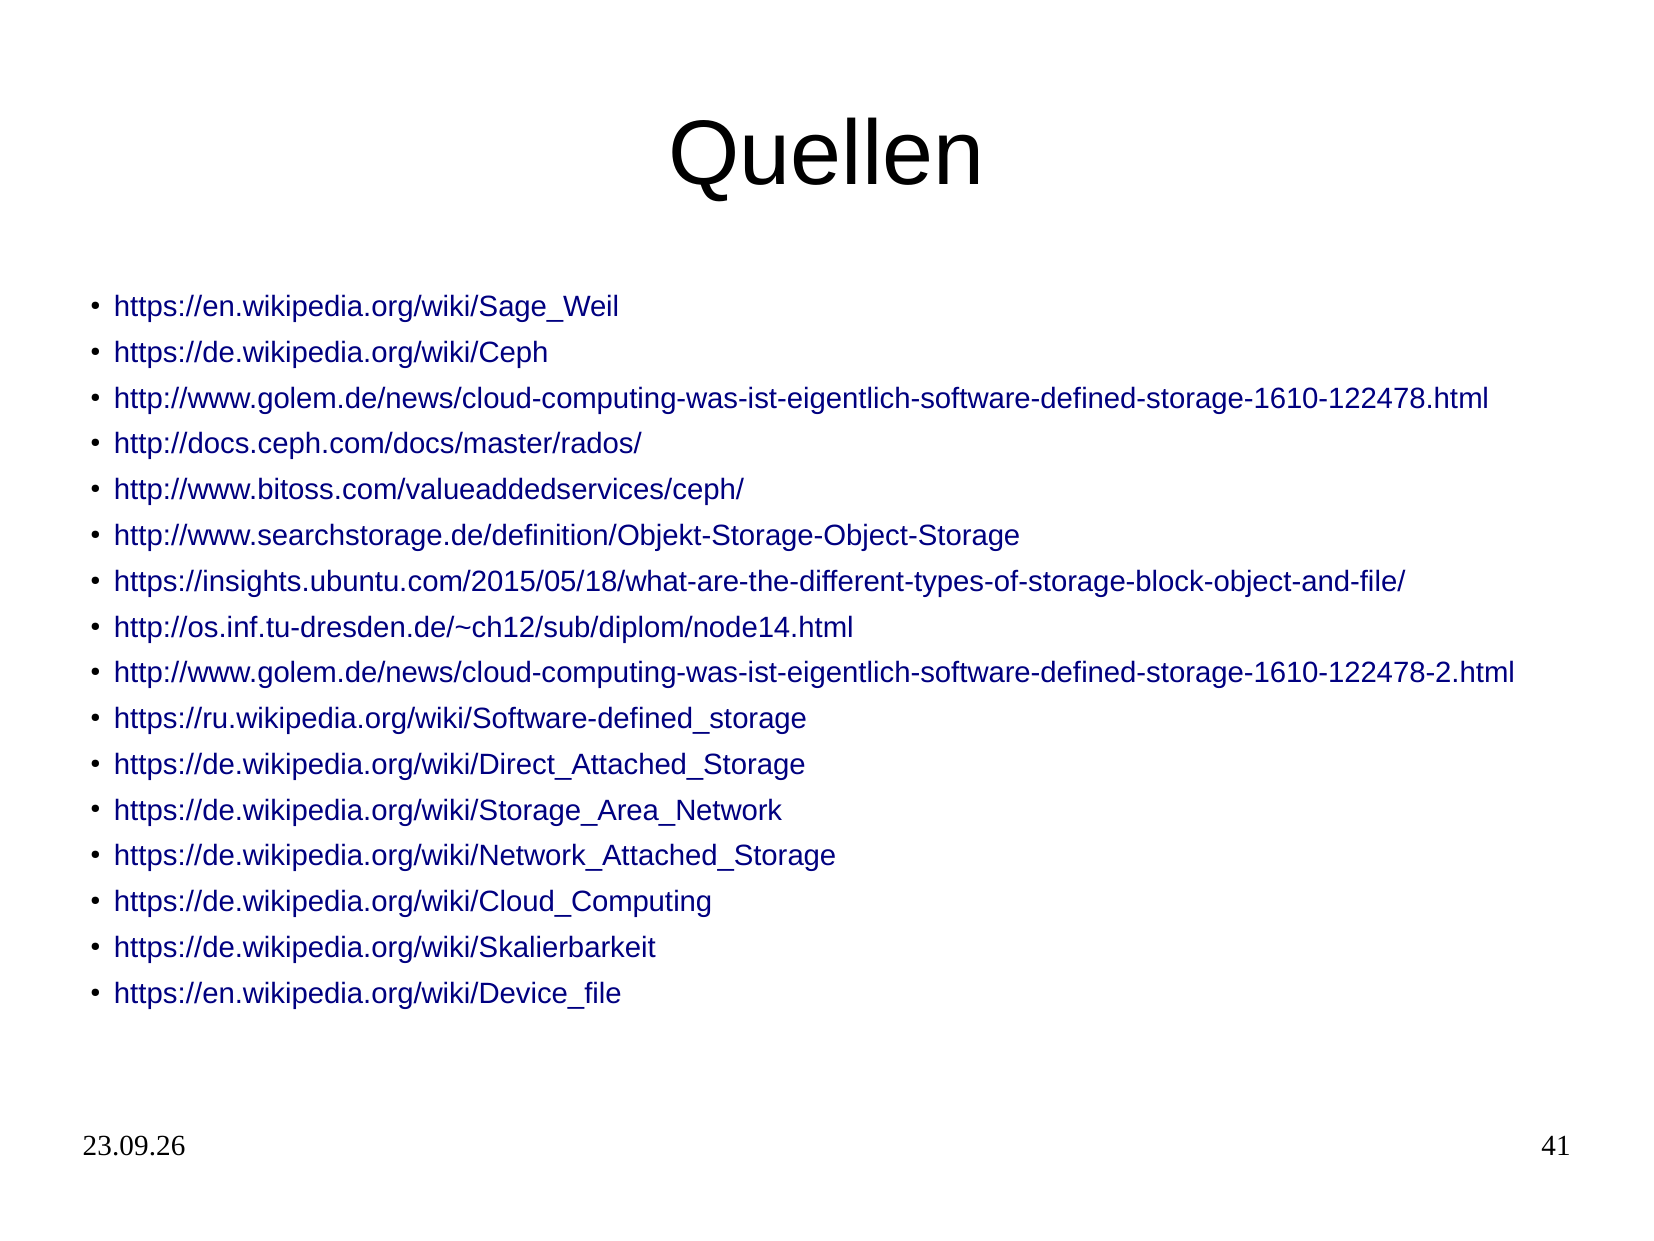

# Quellen
https://en.wikipedia.org/wiki/Sage_Weil
https://de.wikipedia.org/wiki/Ceph
http://www.golem.de/news/cloud-computing-was-ist-eigentlich-software-defined-storage-1610-122478.html
http://docs.ceph.com/docs/master/rados/
http://www.bitoss.com/valueaddedservices/ceph/
http://www.searchstorage.de/definition/Objekt-Storage-Object-Storage
https://insights.ubuntu.com/2015/05/18/what-are-the-different-types-of-storage-block-object-and-file/
http://os.inf.tu-dresden.de/~ch12/sub/diplom/node14.html
http://www.golem.de/news/cloud-computing-was-ist-eigentlich-software-defined-storage-1610-122478-2.html
https://ru.wikipedia.org/wiki/Software-defined_storage
https://de.wikipedia.org/wiki/Direct_Attached_Storage
https://de.wikipedia.org/wiki/Storage_Area_Network
https://de.wikipedia.org/wiki/Network_Attached_Storage
https://de.wikipedia.org/wiki/Cloud_Computing
https://de.wikipedia.org/wiki/Skalierbarkeit
https://en.wikipedia.org/wiki/Device_file
41